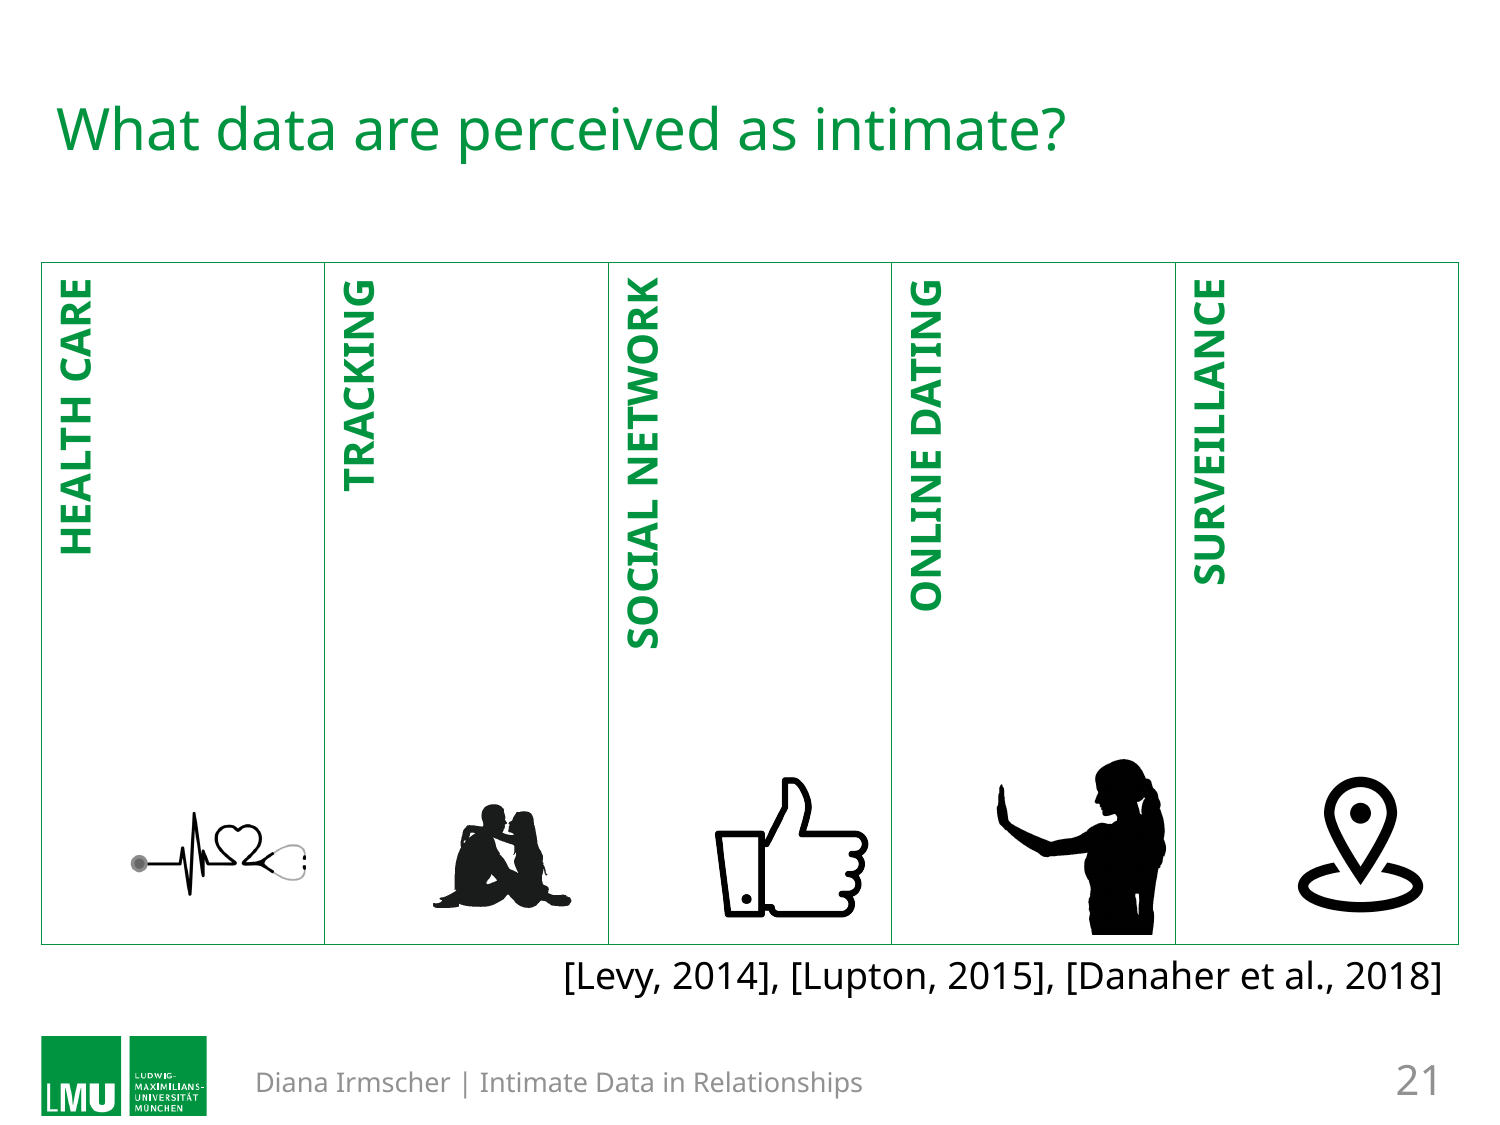

# What data are perceived as intimate?
Health Care
Tracking
Social Network
Online Dating
Surveillance
[Levy, 2014], [Lupton, 2015], [Danaher et al., 2018]
Diana Irmscher | Intimate Data in Relationships